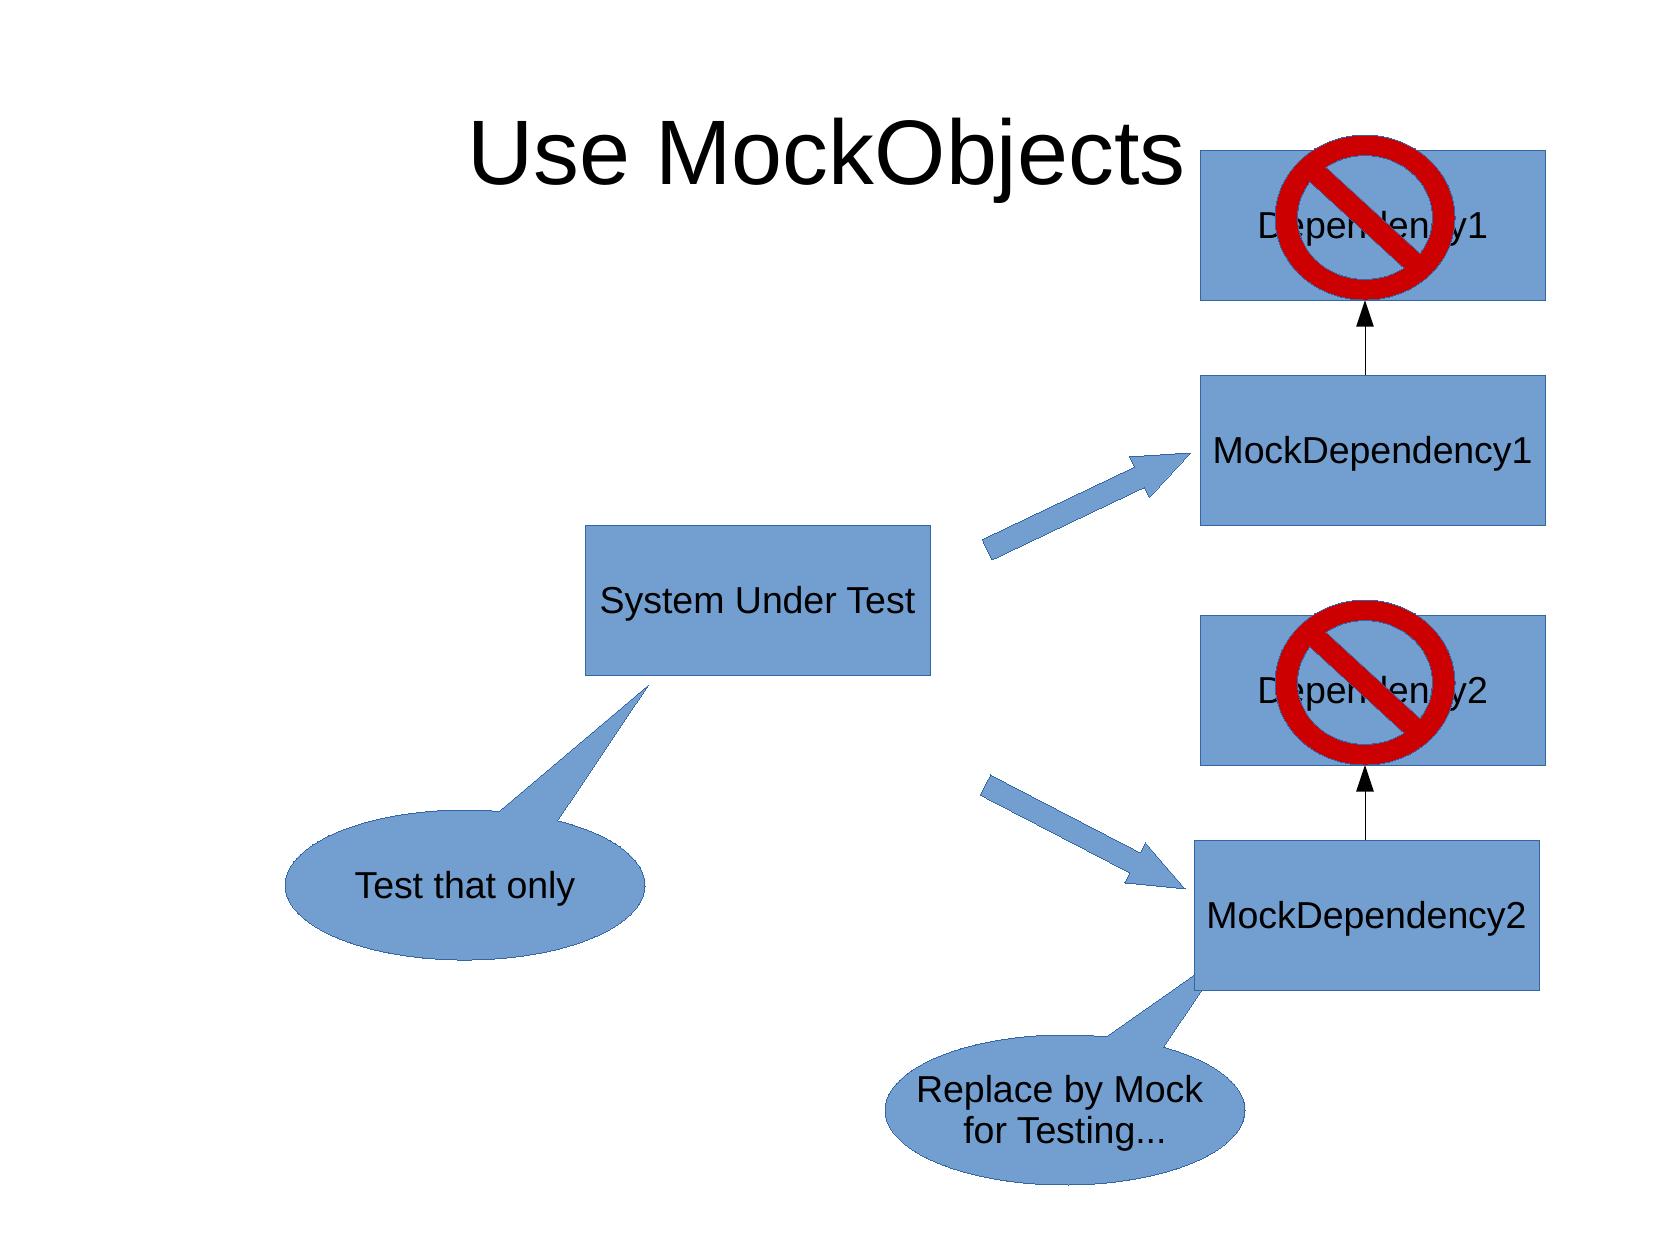

# Use MockObjects
Dependency1
MockDependency1
System Under Test
Dependency2
Test that only
MockDependency2
Replace by Mock
for Testing...